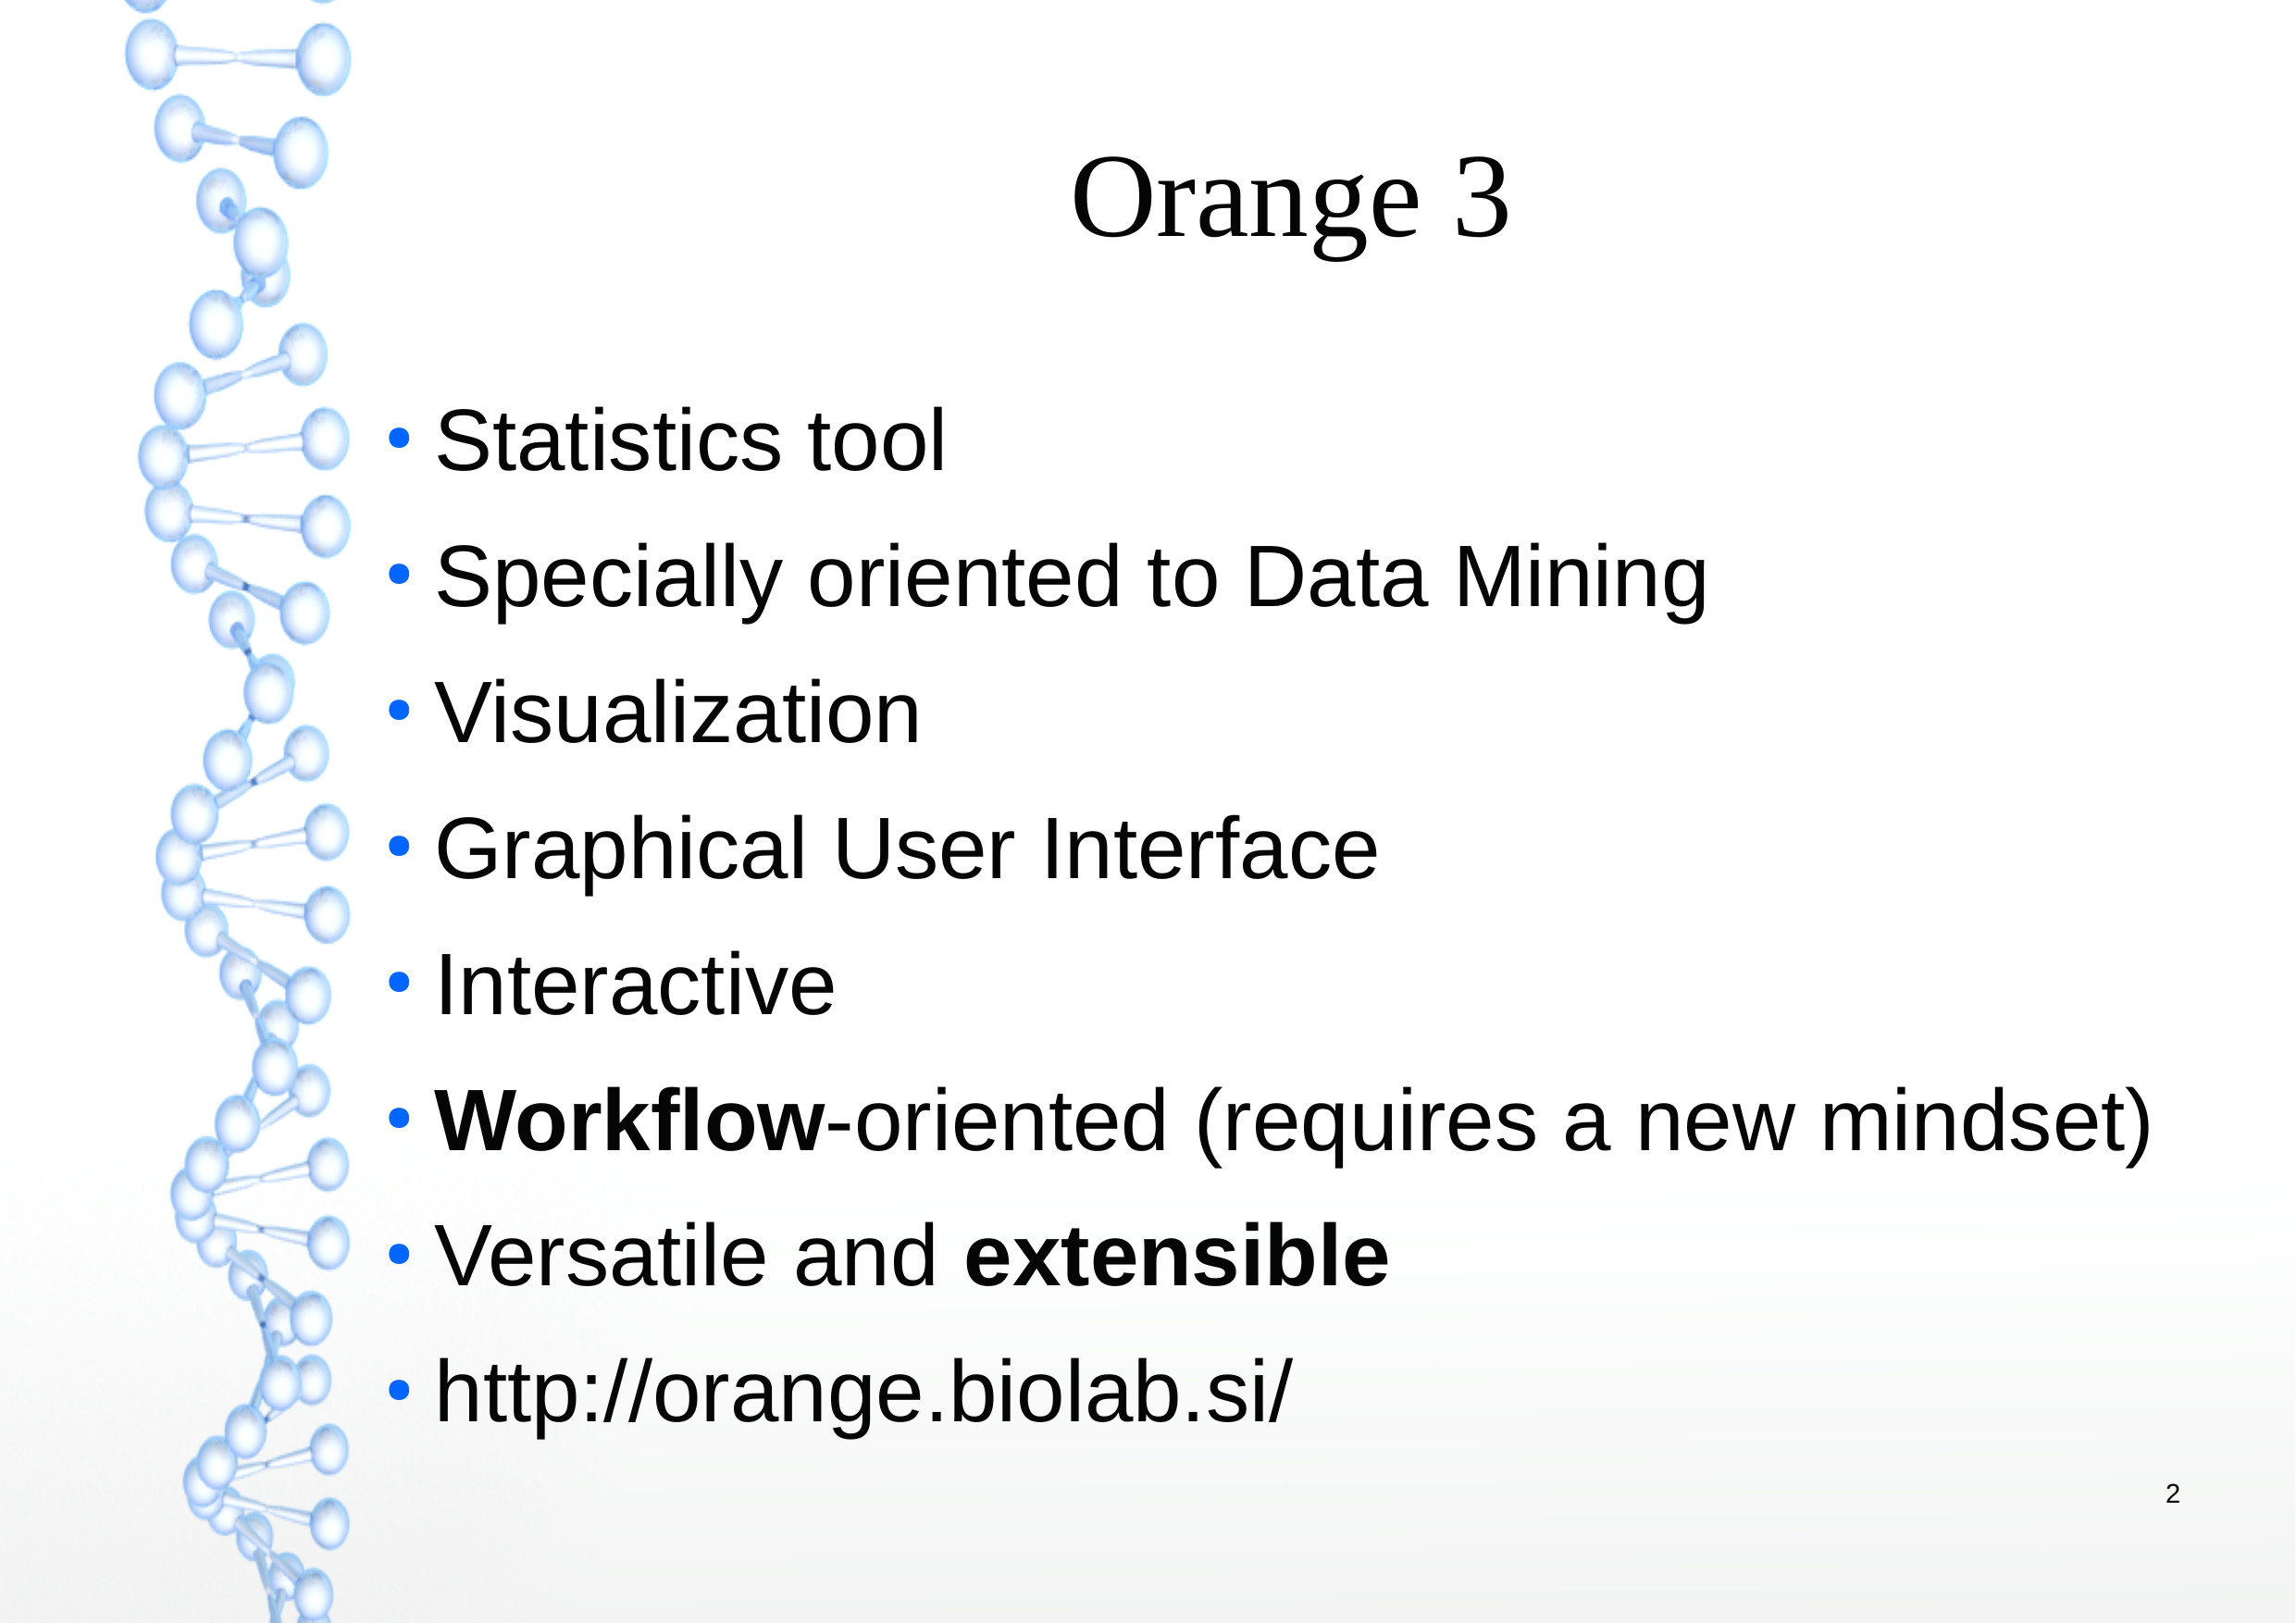

# Orange 3
Statistics tool
Specially oriented to Data Mining
Visualization
Graphical User Interface
Interactive
Workflow-oriented (requires a new mindset)
Versatile and extensible
http://orange.biolab.si/
2